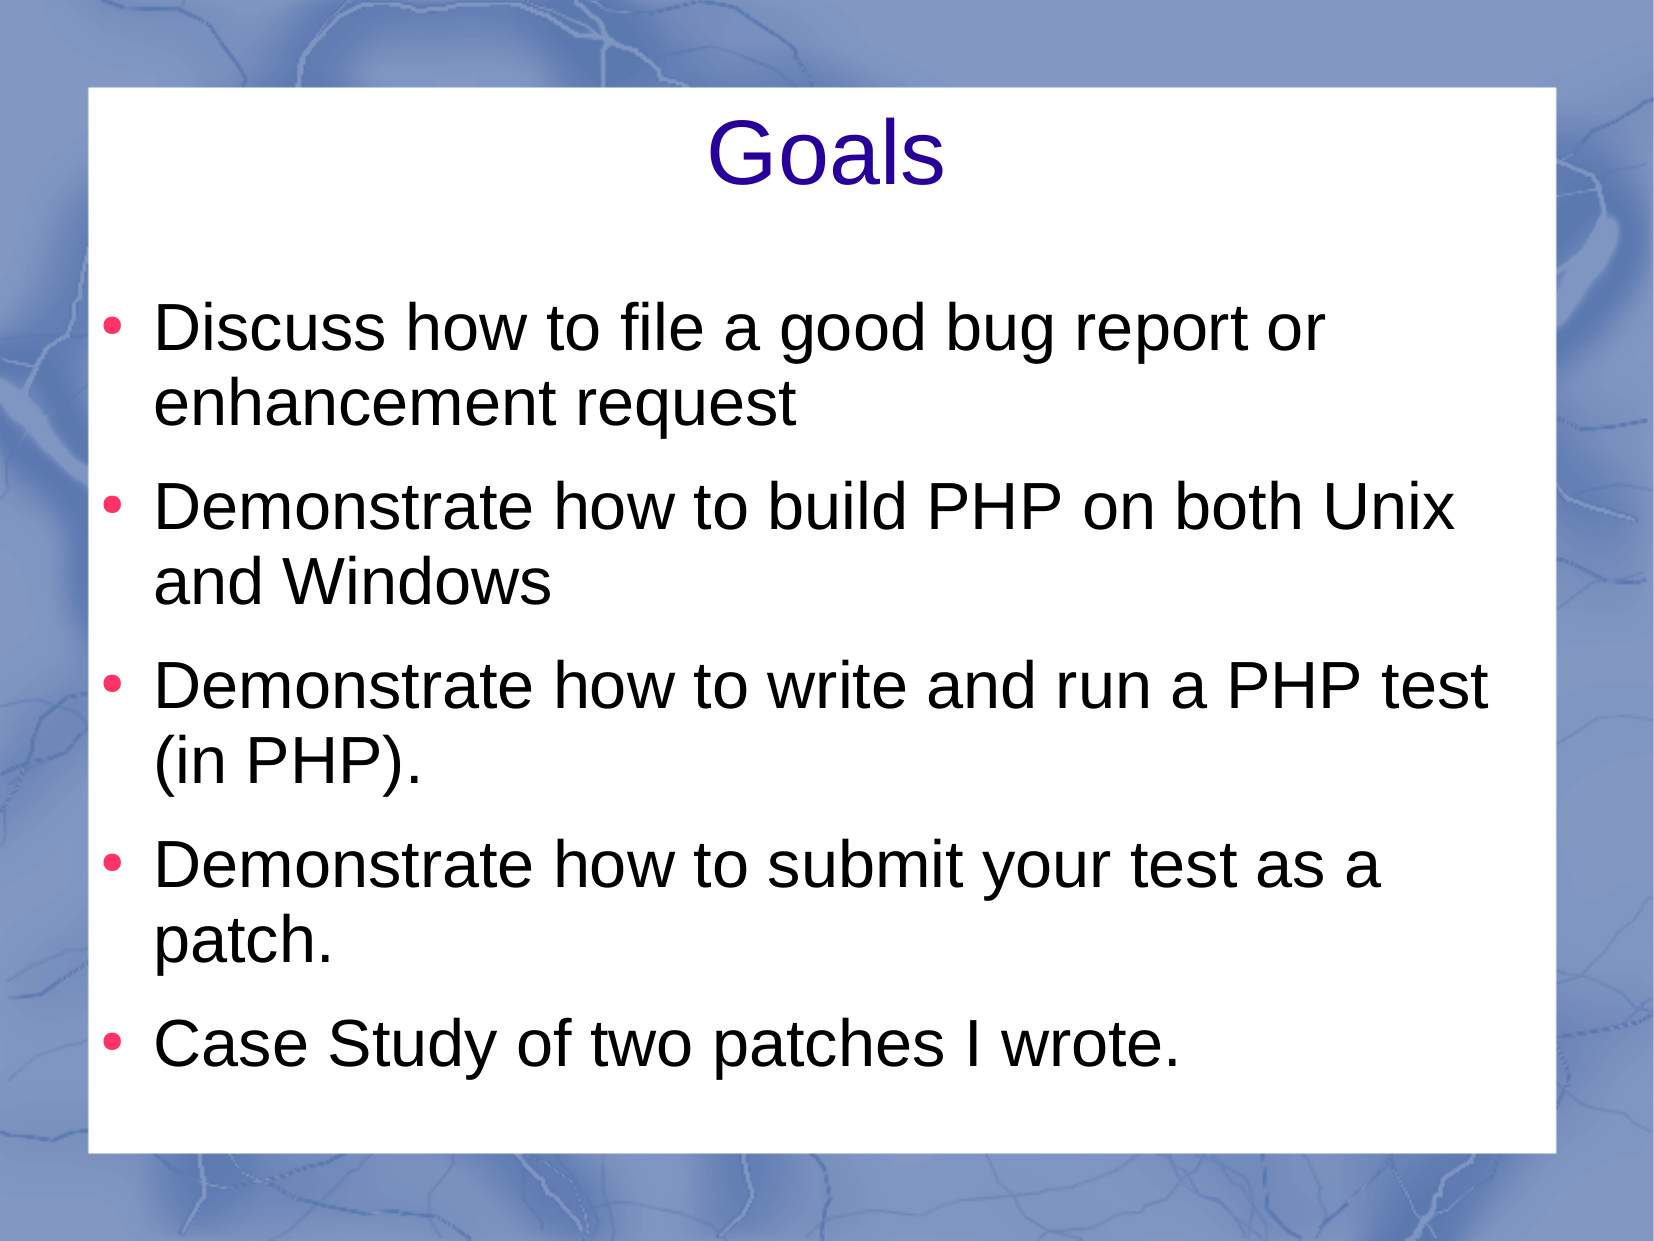

# Goals
Discuss how to file a good bug report or enhancement request
Demonstrate how to build PHP on both Unix and Windows
Demonstrate how to write and run a PHP test (in PHP).
Demonstrate how to submit your test as a patch.
Case Study of two patches I wrote.